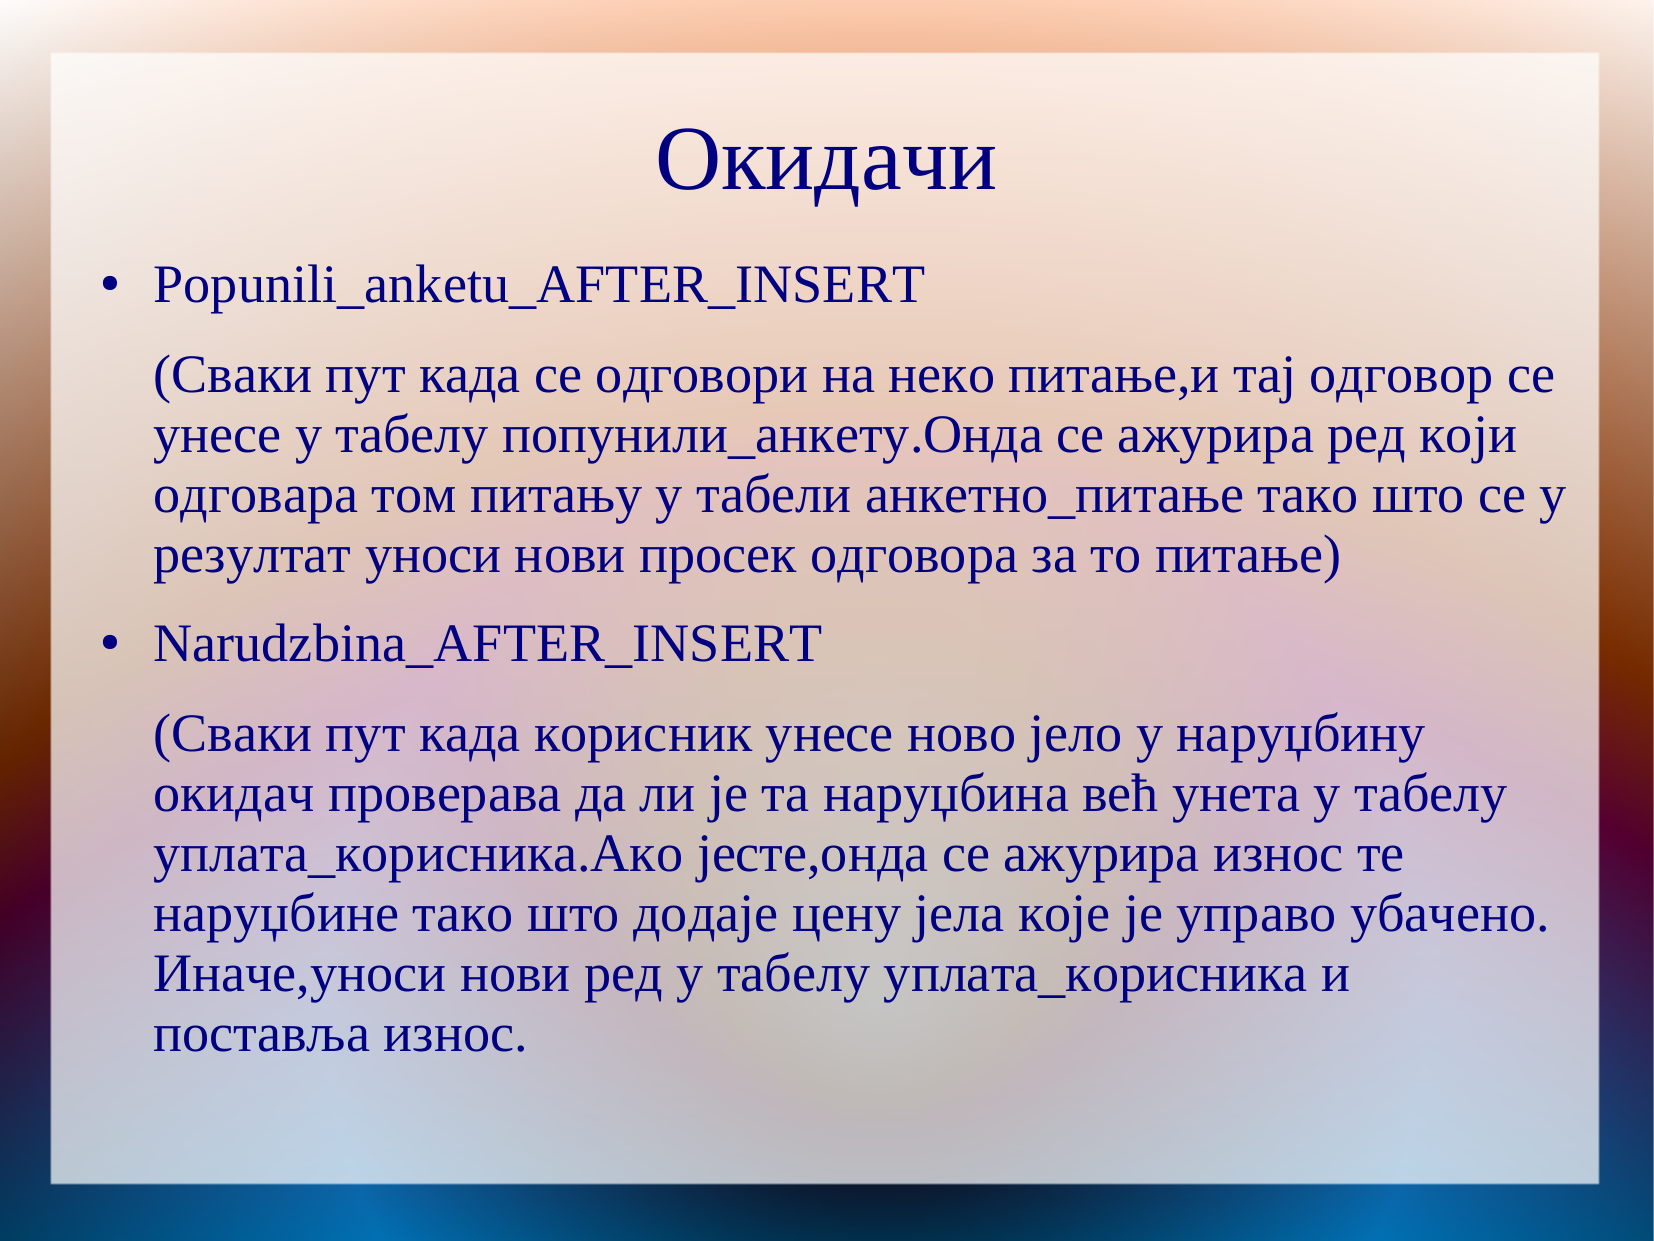

# Окидачи
Popunili_anketu_AFTER_INSERT
(Сваки пут када се одговори на неко питање,и тај одговор се унесе у табелу попунили_анкету.Онда се ажурира ред који одговара том питању у табели анкетно_питање тако што се у резултат уноси нови просек одговора за то питање)
Narudzbina_AFTER_INSERT
(Сваки пут када корисник унесе ново јело у наруџбину окидач проверава да ли је та наруџбина већ унета у табелу уплата_корисника.Ако јесте,онда се ажурира износ те наруџбине тако што додаје цену јела које је управо убачено. Иначе,уноси нови ред у табелу уплата_корисника и поставља износ.